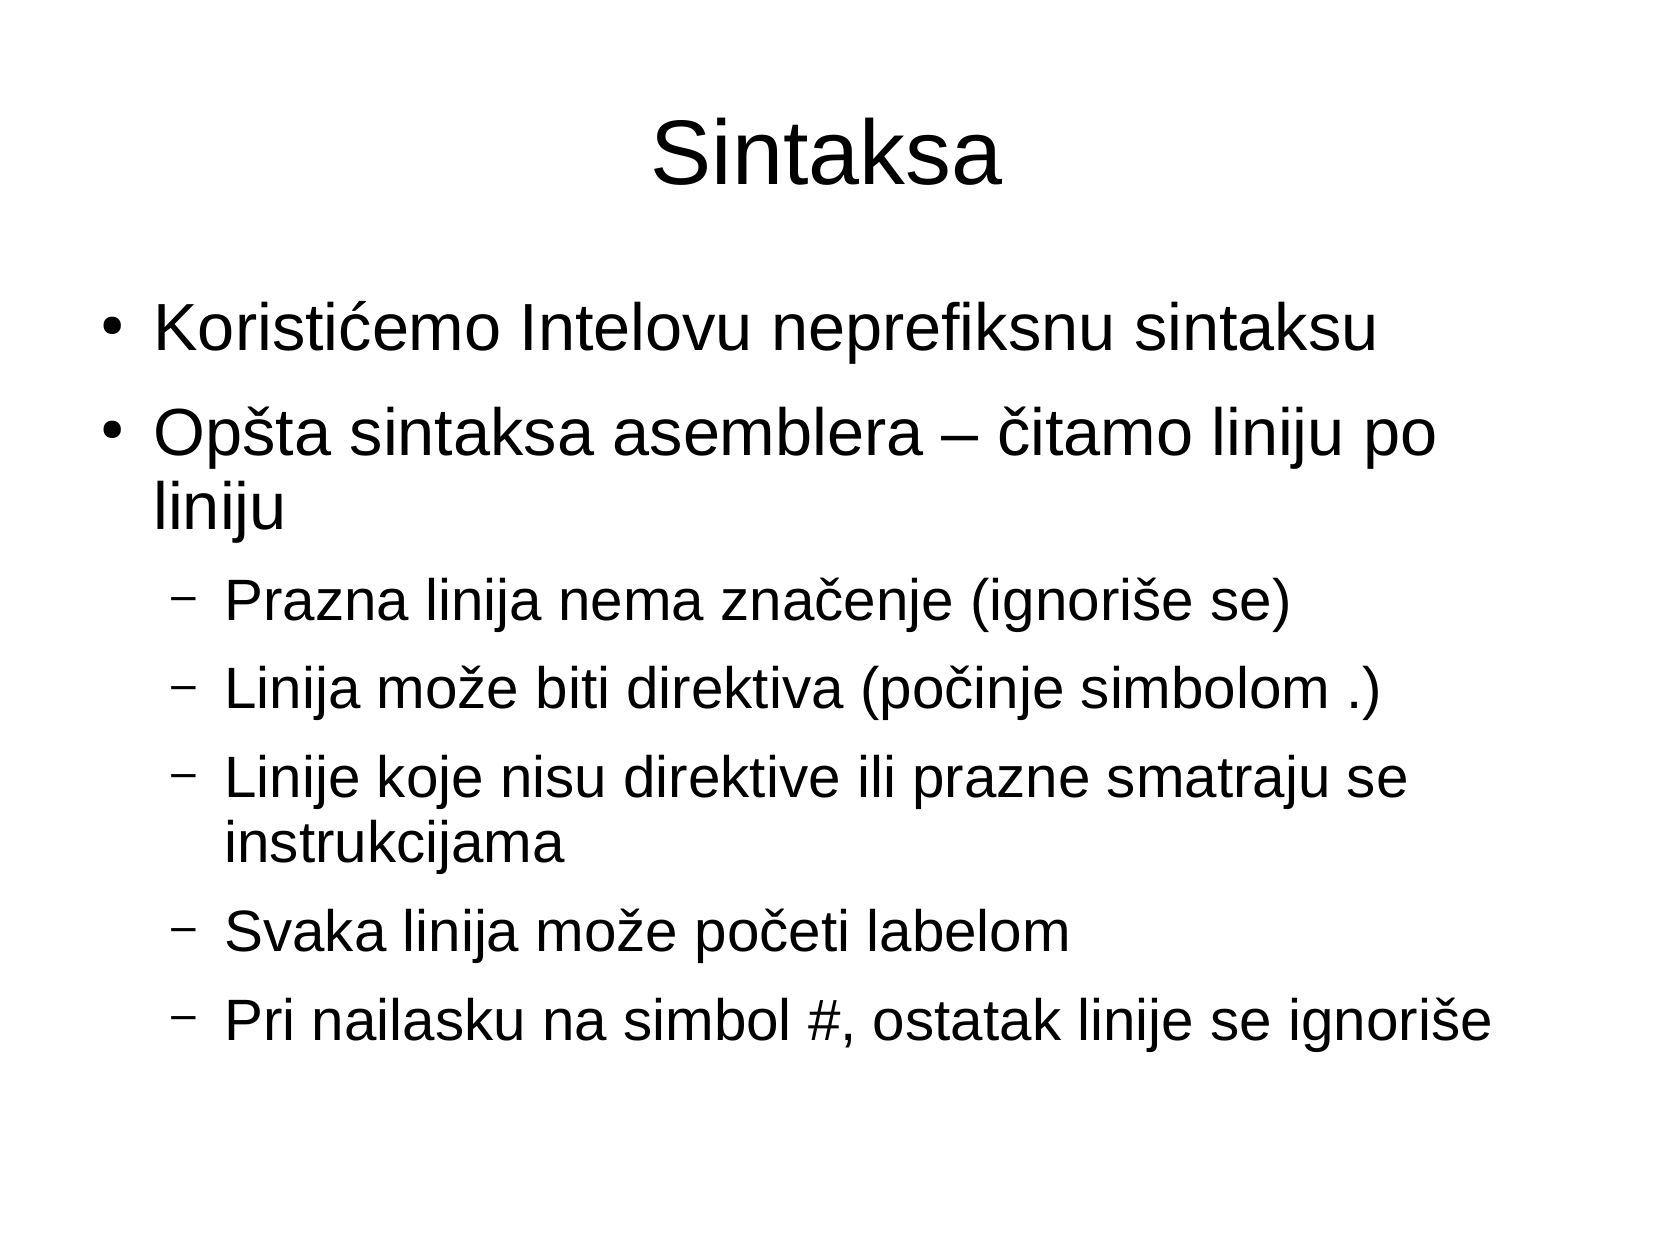

# Sintaksa
Koristićemo Intelovu neprefiksnu sintaksu
Opšta sintaksa asemblera – čitamo liniju po liniju
Prazna linija nema značenje (ignoriše se)
Linija može biti direktiva (počinje simbolom .)
Linije koje nisu direktive ili prazne smatraju se instrukcijama
Svaka linija može početi labelom
Pri nailasku na simbol #, ostatak linije se ignoriše